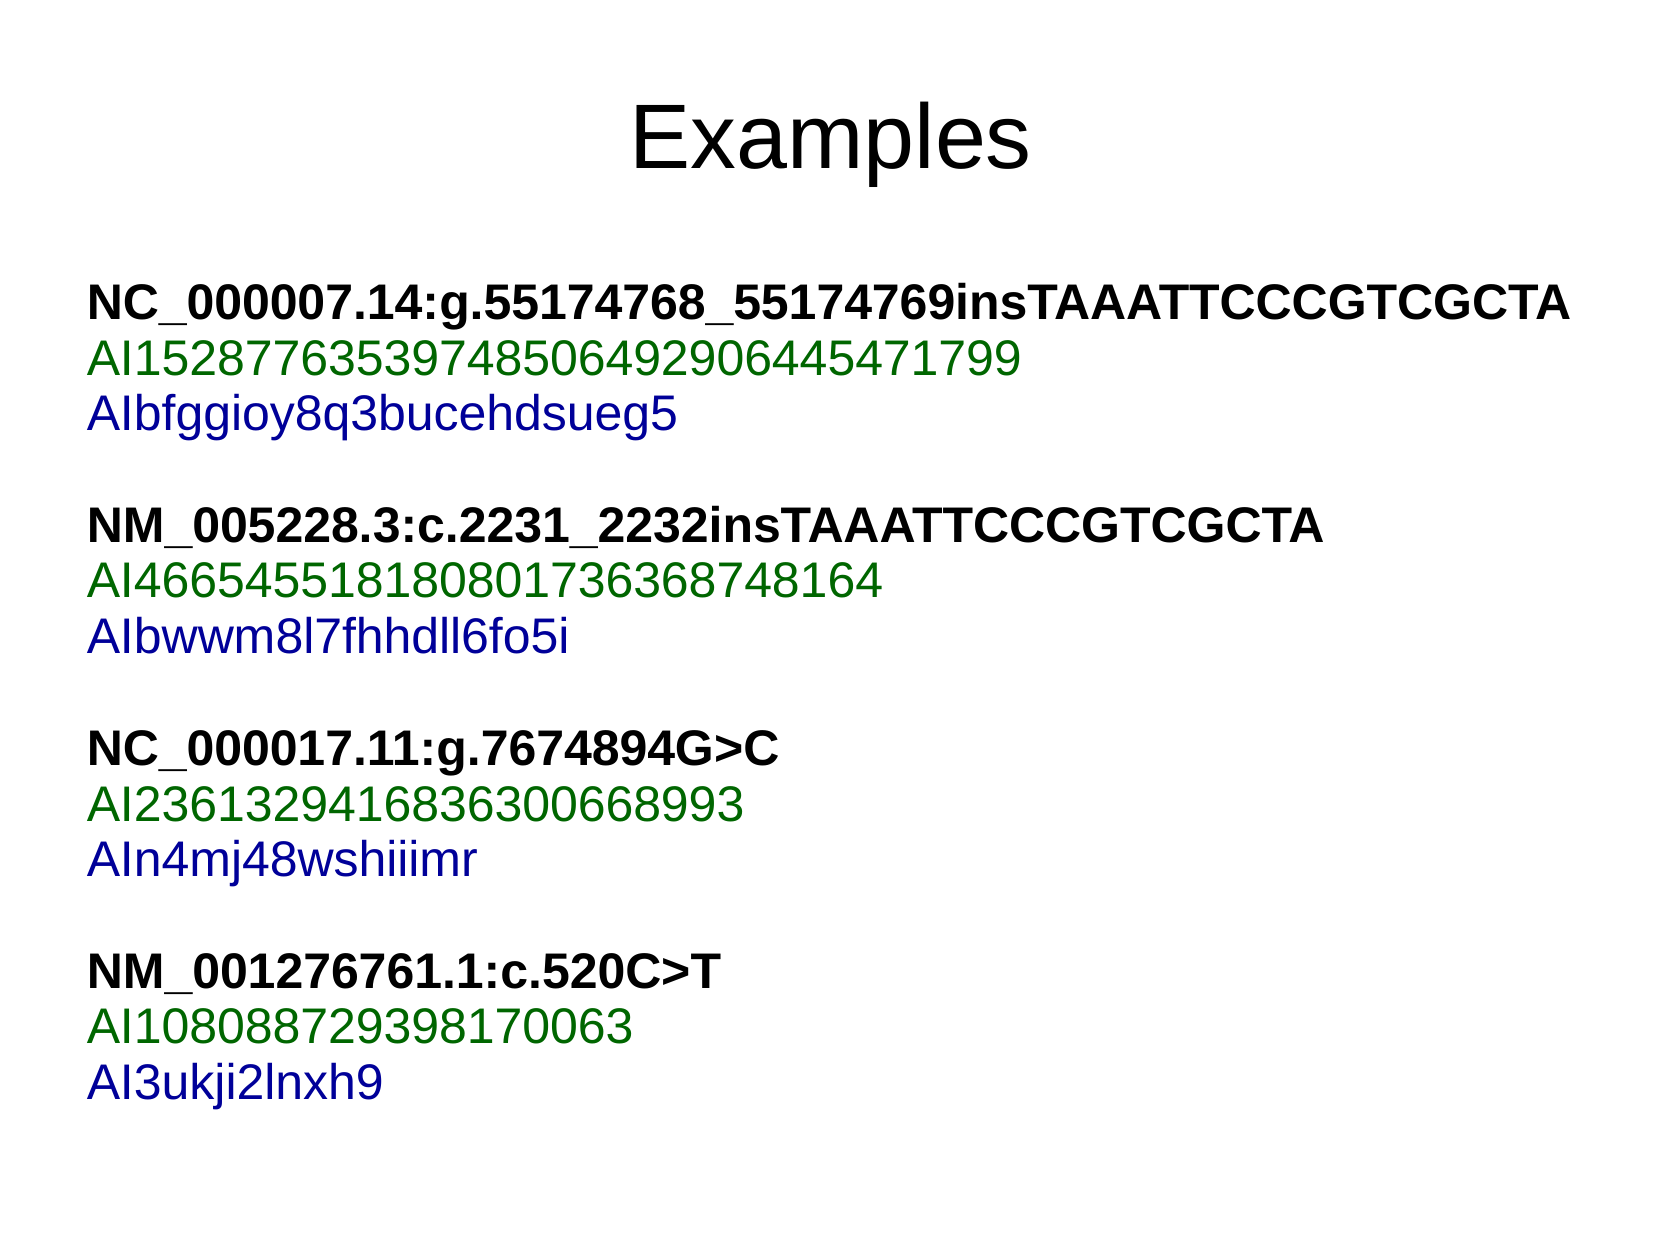

# Examples
NC_000007.14:g.55174768_55174769insTAAATTCCCGTCGCTA
AI15287763539748506492906445471799
AIbfggioy8q3bucehdsueg5
NM_005228.3:c.2231_2232insTAAATTCCCGTCGCTA
AI466545518180801736368748164
AIbwwm8l7fhhdll6fo5i
NC_000017.11:g.7674894G>C
AI2361329416836300668993
AIn4mj48wshiiimr
NM_001276761.1:c.520C>T
AI108088729398170063
AI3ukji2lnxh9